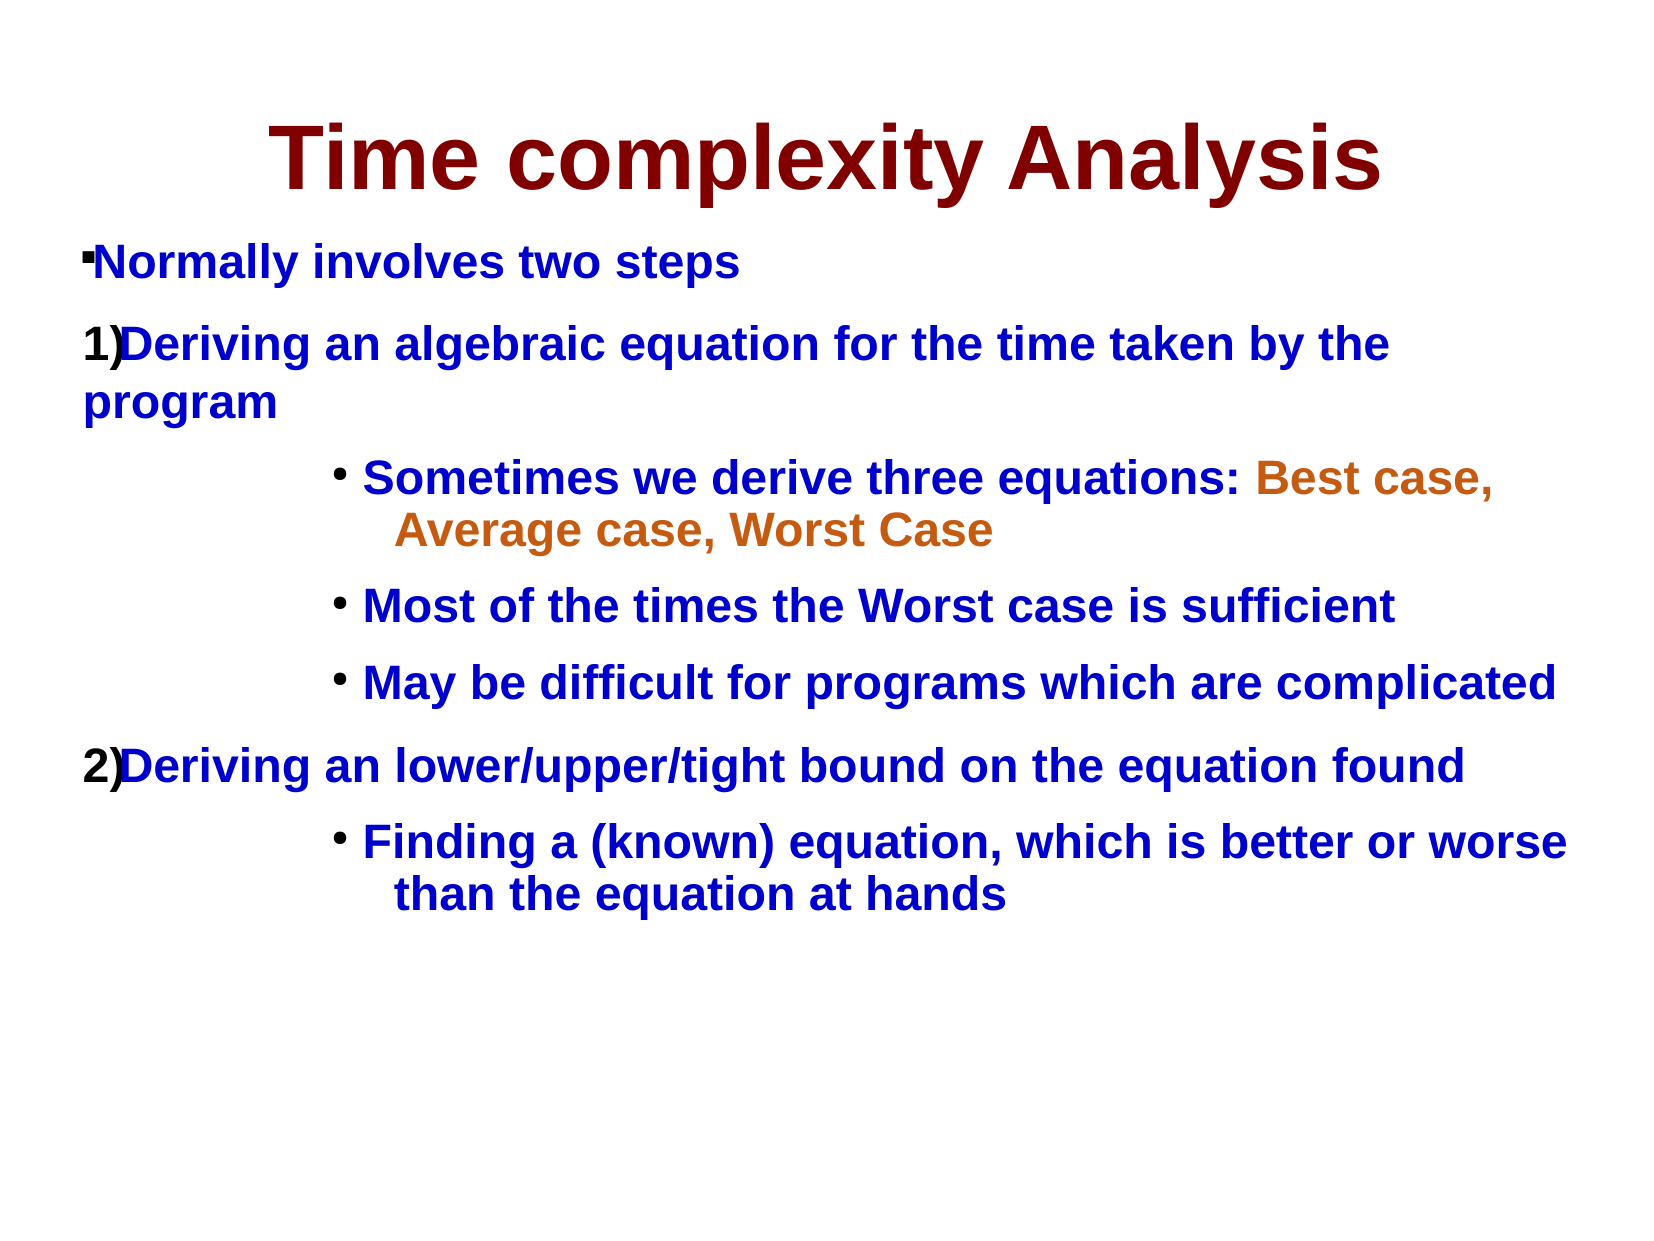

# Time complexity Analysis
Normally involves two steps
Deriving an algebraic equation for the time taken by the program
Sometimes we derive three equations: Best case, Average case, Worst Case
Most of the times the Worst case is sufficient
May be difficult for programs which are complicated
Deriving an lower/upper/tight bound on the equation found
Finding a (known) equation, which is better or worse than the equation at hands